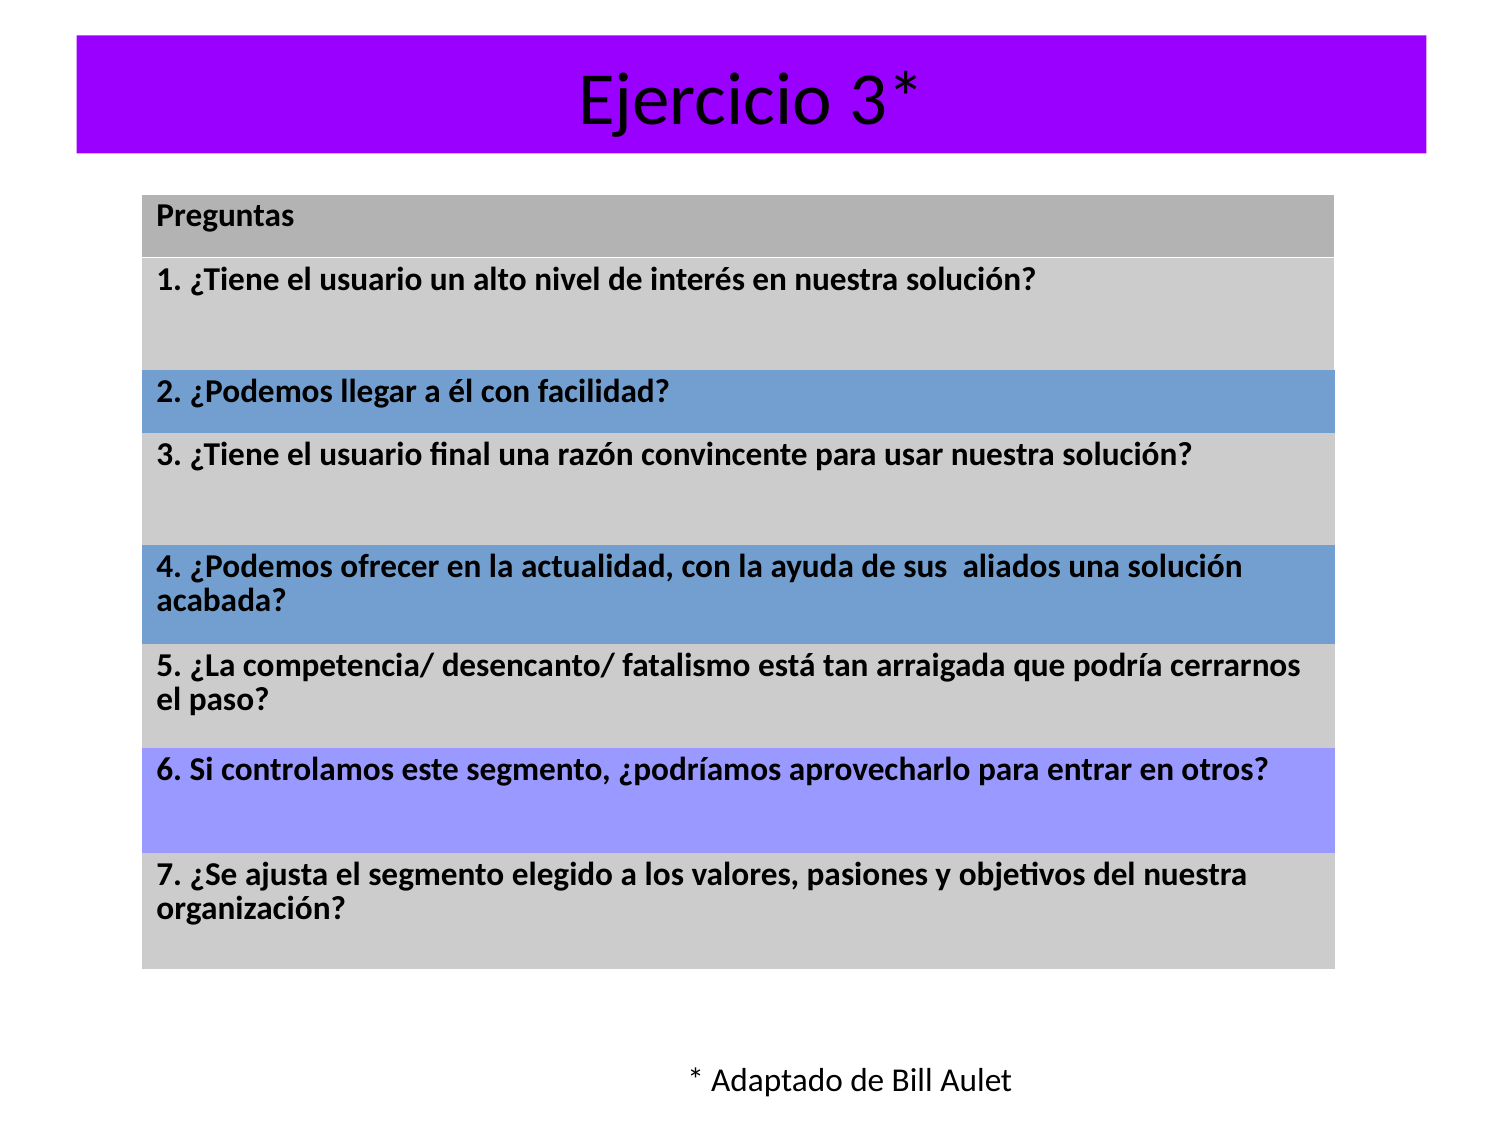

Ejercicio 3*
| Preguntas |
| --- |
| 1. ¿Tiene el usuario un alto nivel de interés en nuestra solución? |
| 2. ¿Podemos llegar a él con facilidad? |
| 3. ¿Tiene el usuario final una razón convincente para usar nuestra solución? |
| 4. ¿Podemos ofrecer en la actualidad, con la ayuda de sus aliados una solución acabada? |
| 5. ¿La competencia/ desencanto/ fatalismo está tan arraigada que podría cerrarnos el paso? |
| 6. Si controlamos este segmento, ¿podríamos aprovecharlo para entrar en otros? |
| 7. ¿Se ajusta el segmento elegido a los valores, pasiones y objetivos del nuestra organización? |
* Adaptado de Bill Aulet